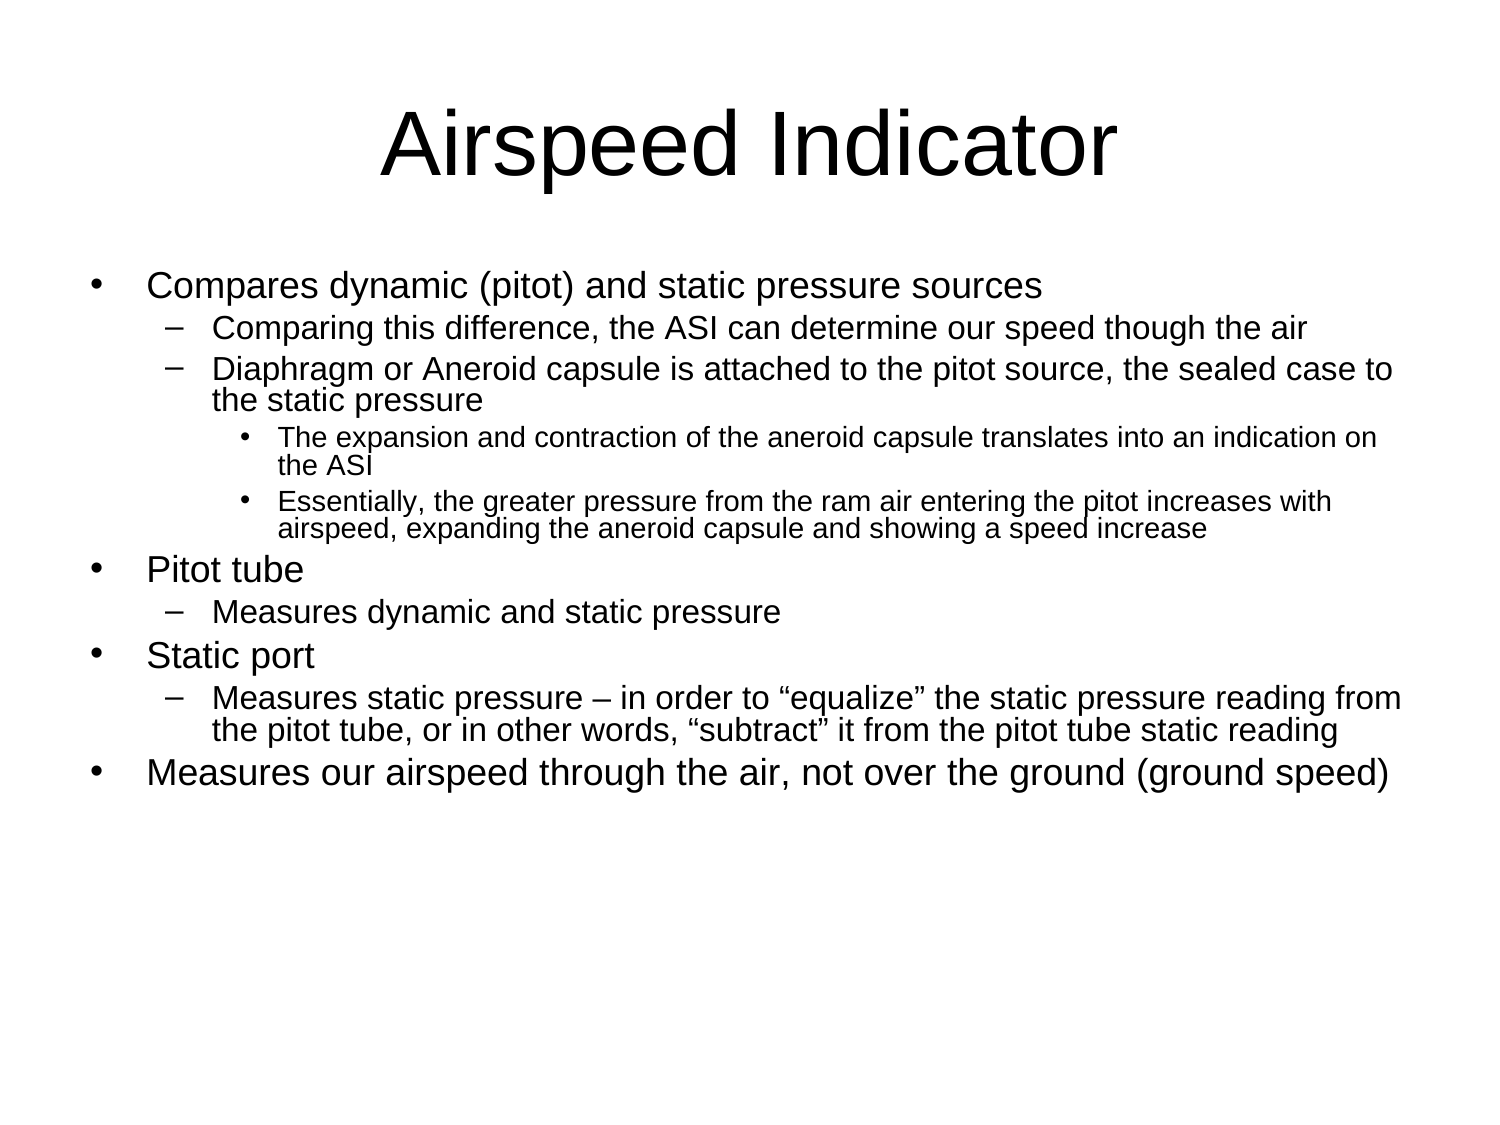

# Airspeed Indicator
Compares dynamic (pitot) and static pressure sources
Comparing this difference, the ASI can determine our speed though the air
Diaphragm or Aneroid capsule is attached to the pitot source, the sealed case to the static pressure
The expansion and contraction of the aneroid capsule translates into an indication on the ASI
Essentially, the greater pressure from the ram air entering the pitot increases with airspeed, expanding the aneroid capsule and showing a speed increase
Pitot tube
Measures dynamic and static pressure
Static port
Measures static pressure – in order to “equalize” the static pressure reading from the pitot tube, or in other words, “subtract” it from the pitot tube static reading
Measures our airspeed through the air, not over the ground (ground speed)